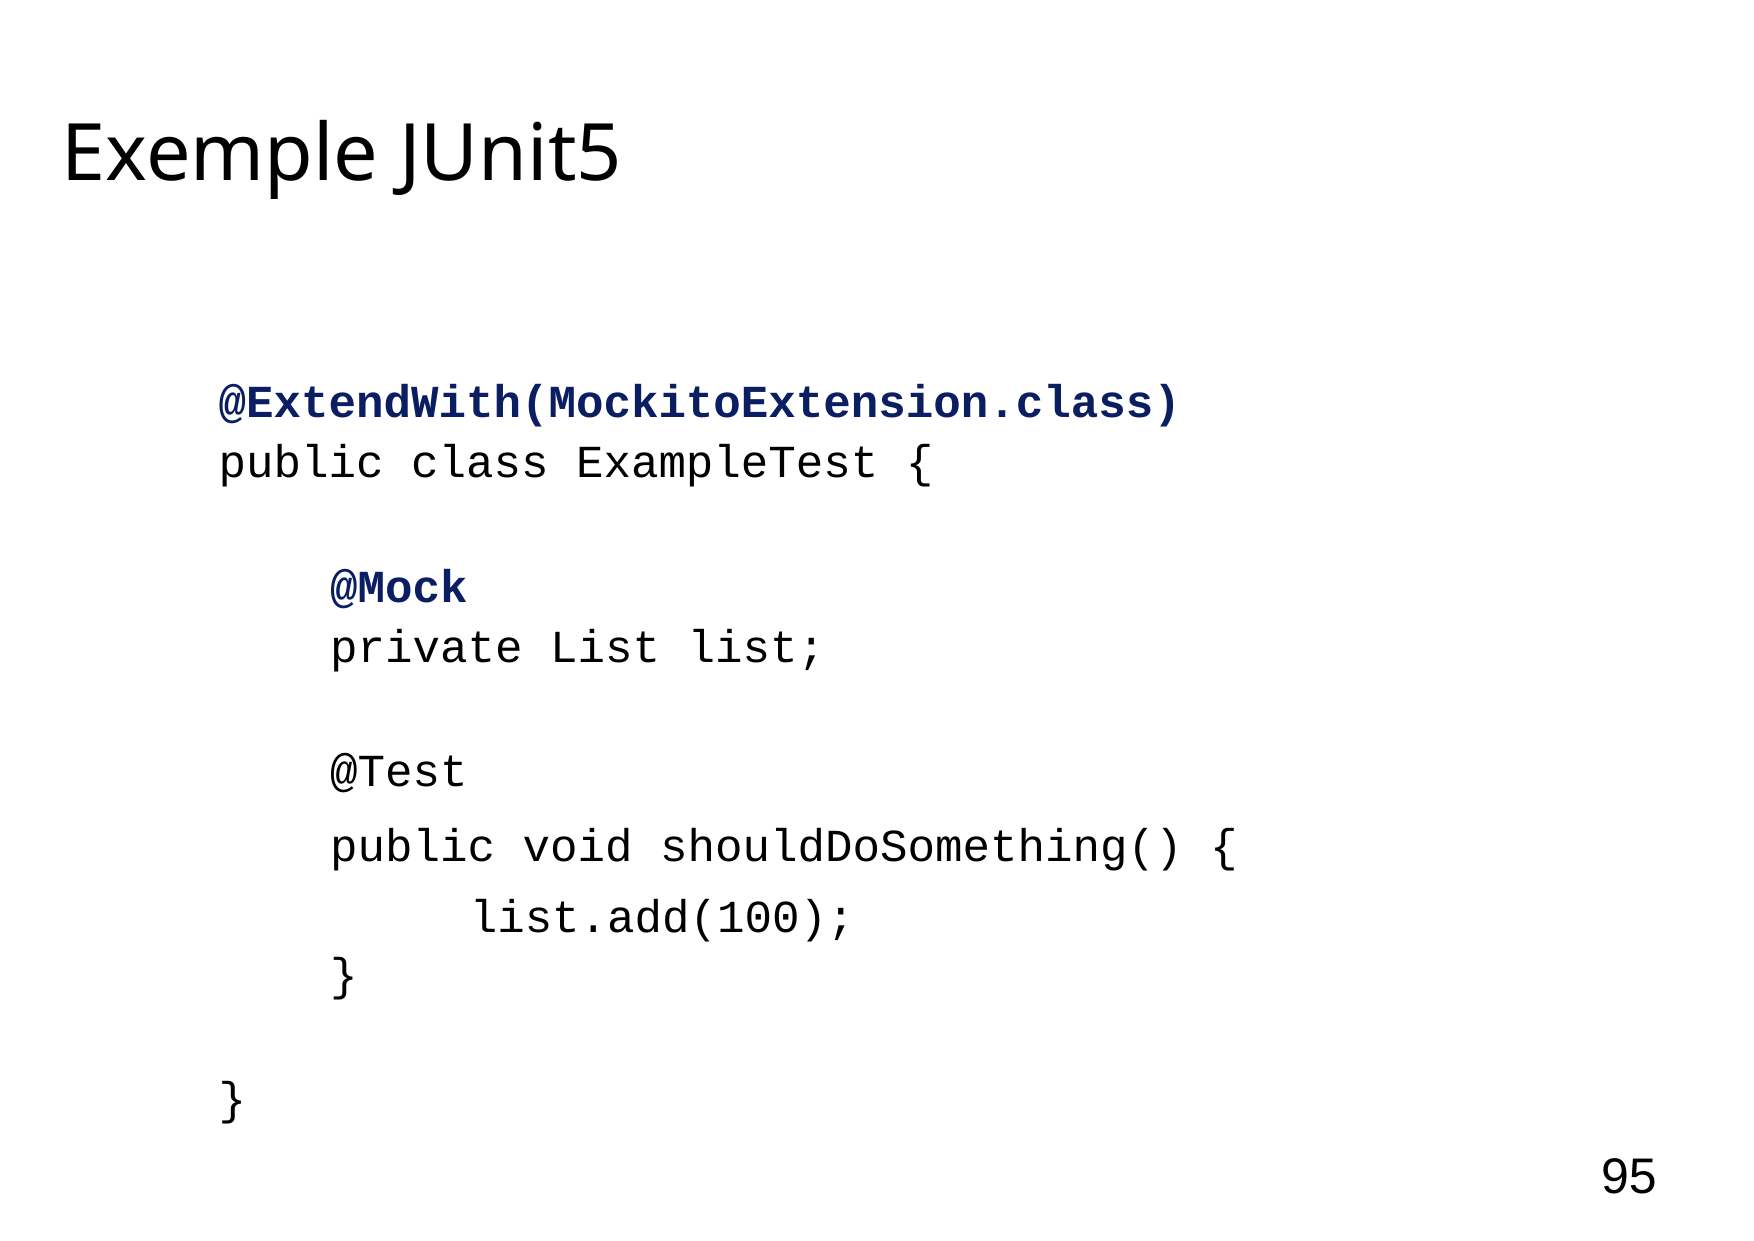

# Exemple JUnit5
@ExtendWith(MockitoExtension.class)
public class ExampleTest {
@Mock
private List list;
@Test
public void shouldDoSomething() { list.add(100);
}
}
95